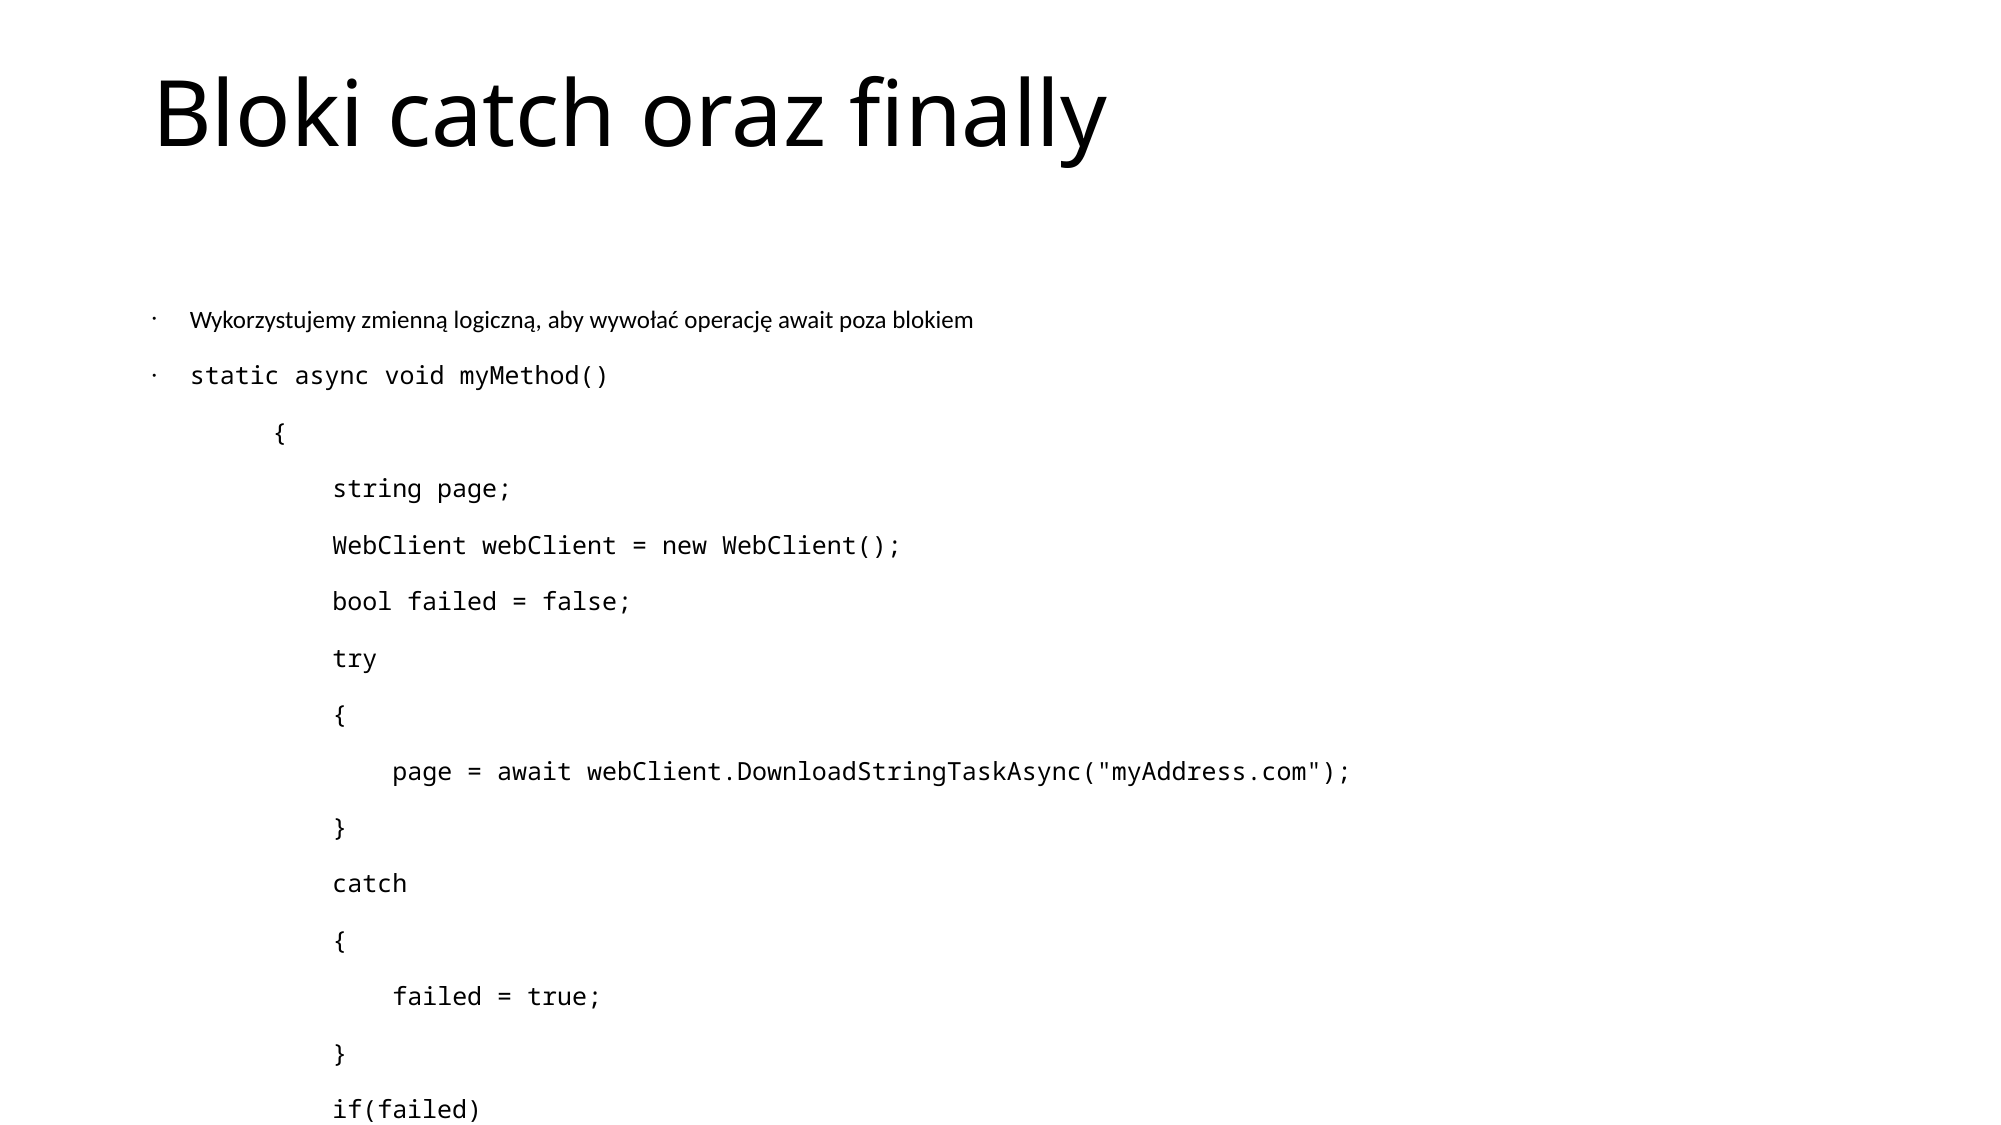

# Bloki catch oraz finally
Wykorzystujemy zmienną logiczną, aby wywołać operację await poza blokiem
static async void myMethod()
 {
 string page;
 WebClient webClient = new WebClient();
 bool failed = false;
 try
 {
 page = await webClient.DownloadStringTaskAsync("myAddress.com");
 }
 catch
 {
 failed = true;
 }
 if(failed)
 page = await webClient.DownloadStringTaskAsync("mySecondAddress.com")
 }